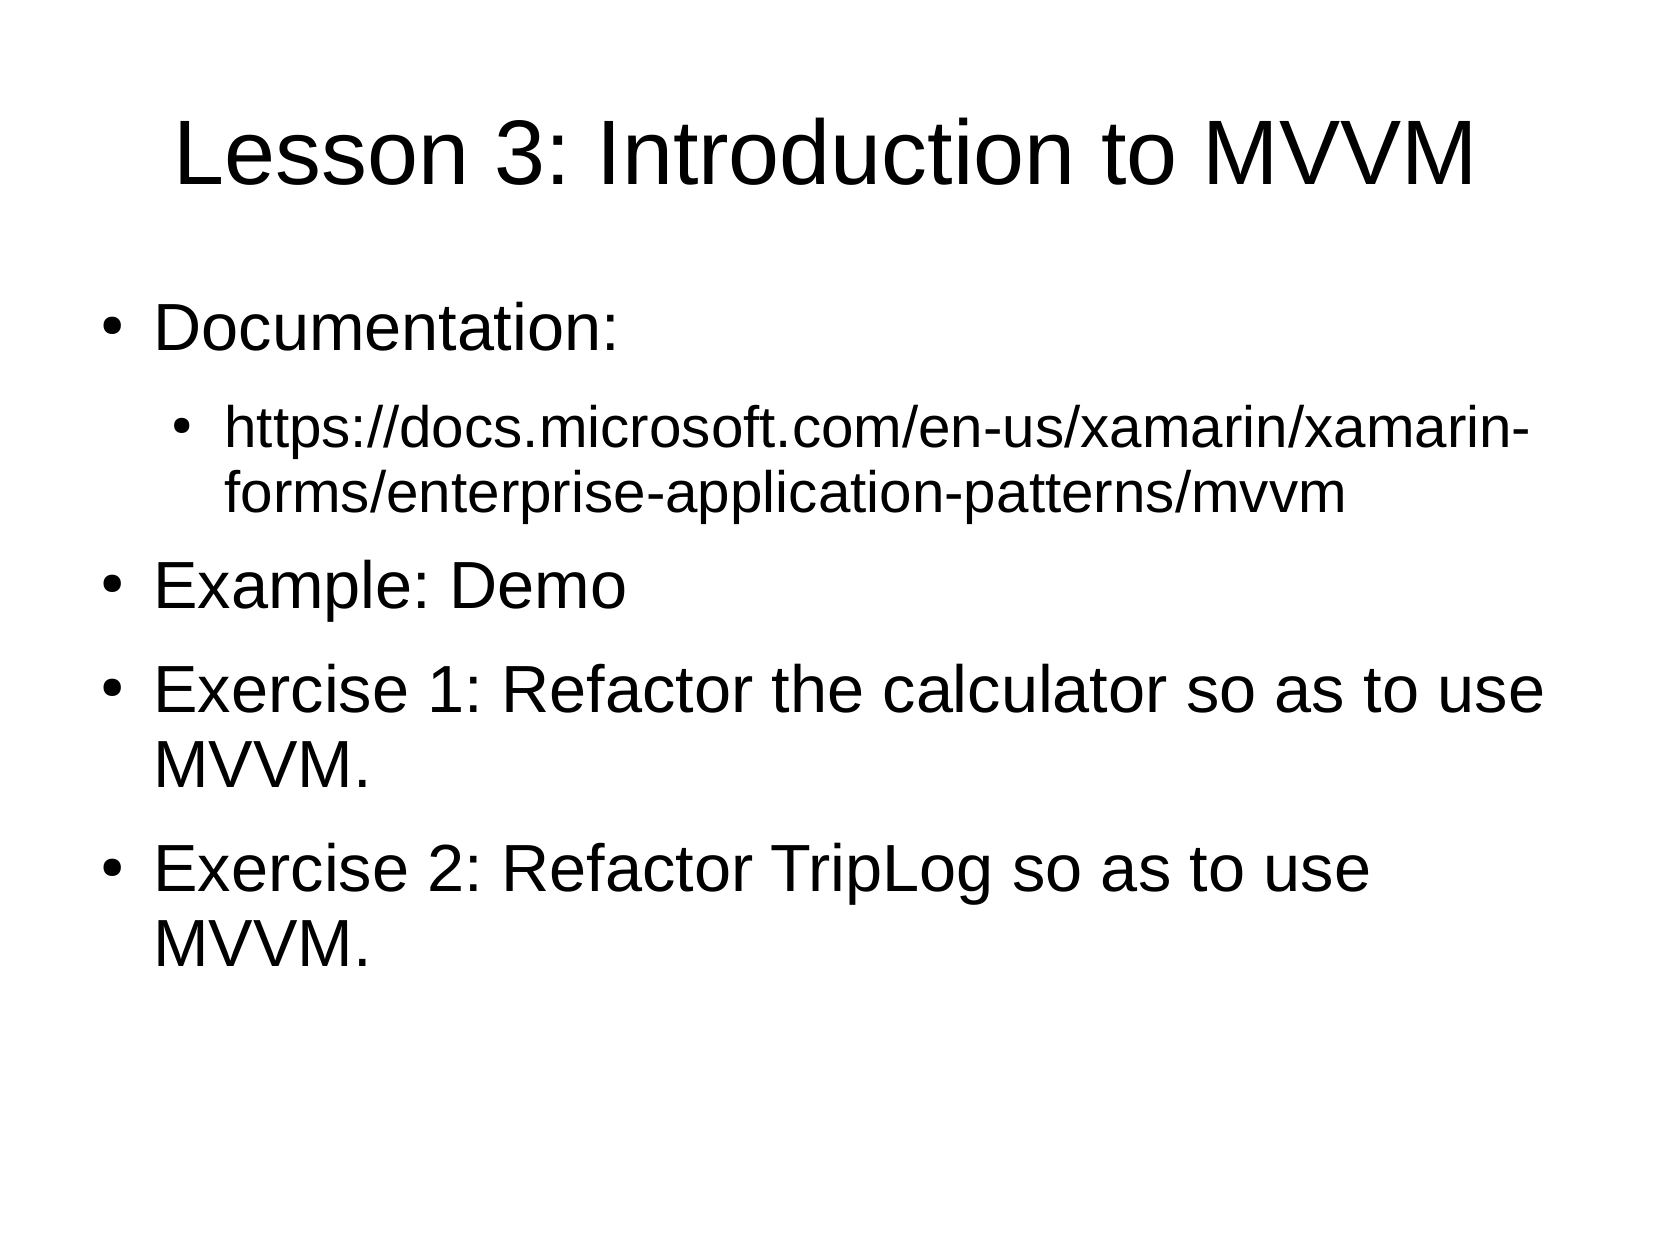

# Lesson 3: Introduction to MVVM
Documentation:
https://docs.microsoft.com/en-us/xamarin/xamarin-forms/enterprise-application-patterns/mvvm
Example: Demo
Exercise 1: Refactor the calculator so as to use MVVM.
Exercise 2: Refactor TripLog so as to use MVVM.